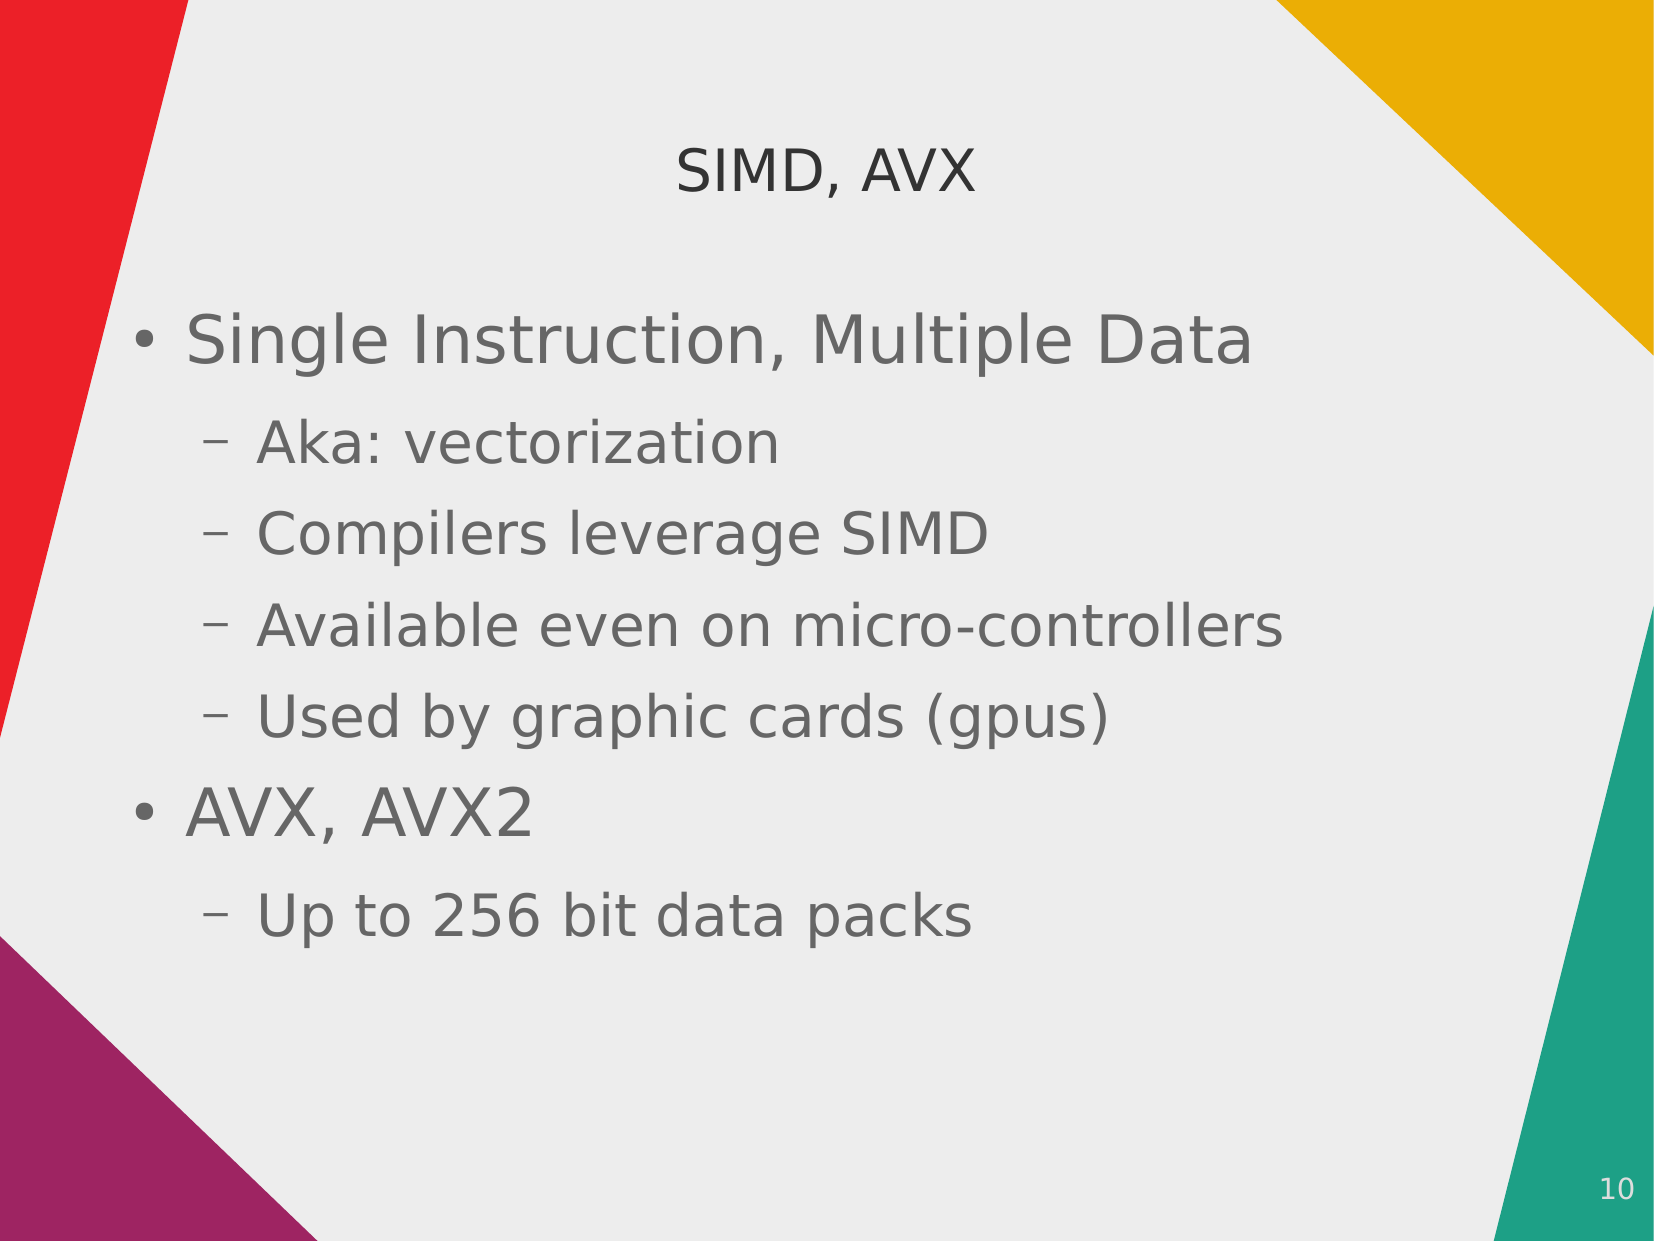

# SIMD, AVX
Single Instruction, Multiple Data
Aka: vectorization
Compilers leverage SIMD
Available even on micro-controllers
Used by graphic cards (gpus)
AVX, AVX2
Up to 256 bit data packs
10